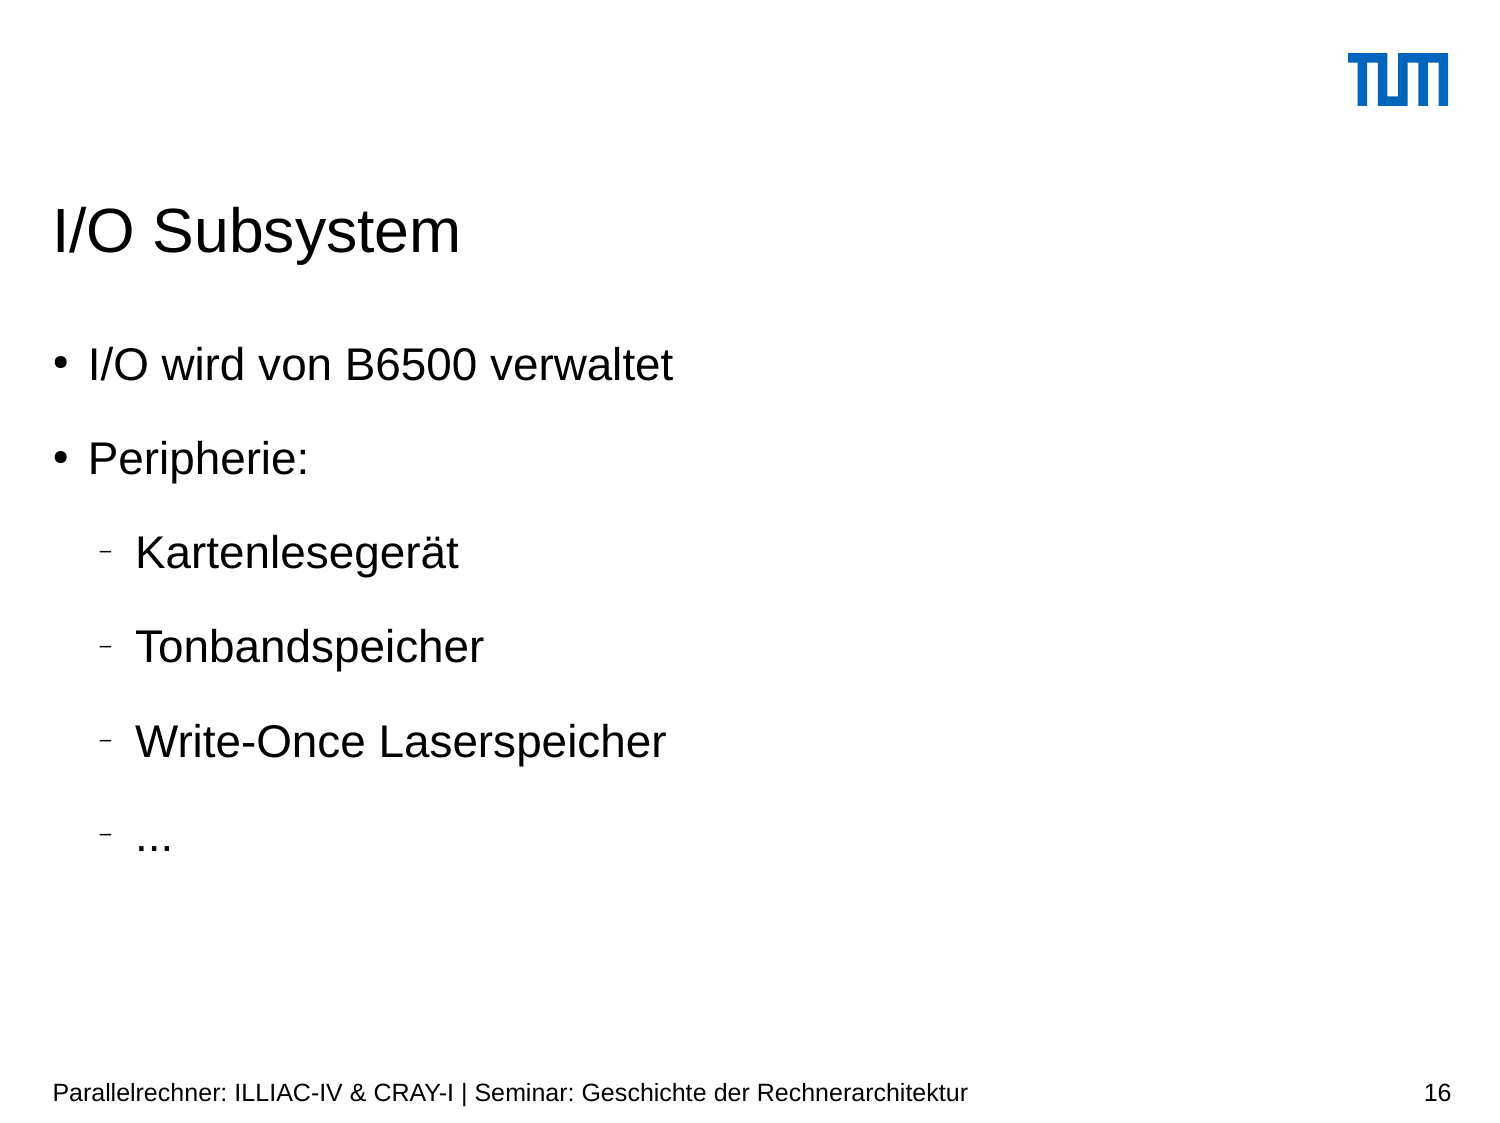

# I/O Subsystem
I/O wird von B6500 verwaltet
Peripherie:
Kartenlesegerät
Tonbandspeicher
Write-Once Laserspeicher
...
Parallelrechner: ILLIAC-IV & CRAY-I | Seminar: Geschichte der Rechnerarchitektur
16